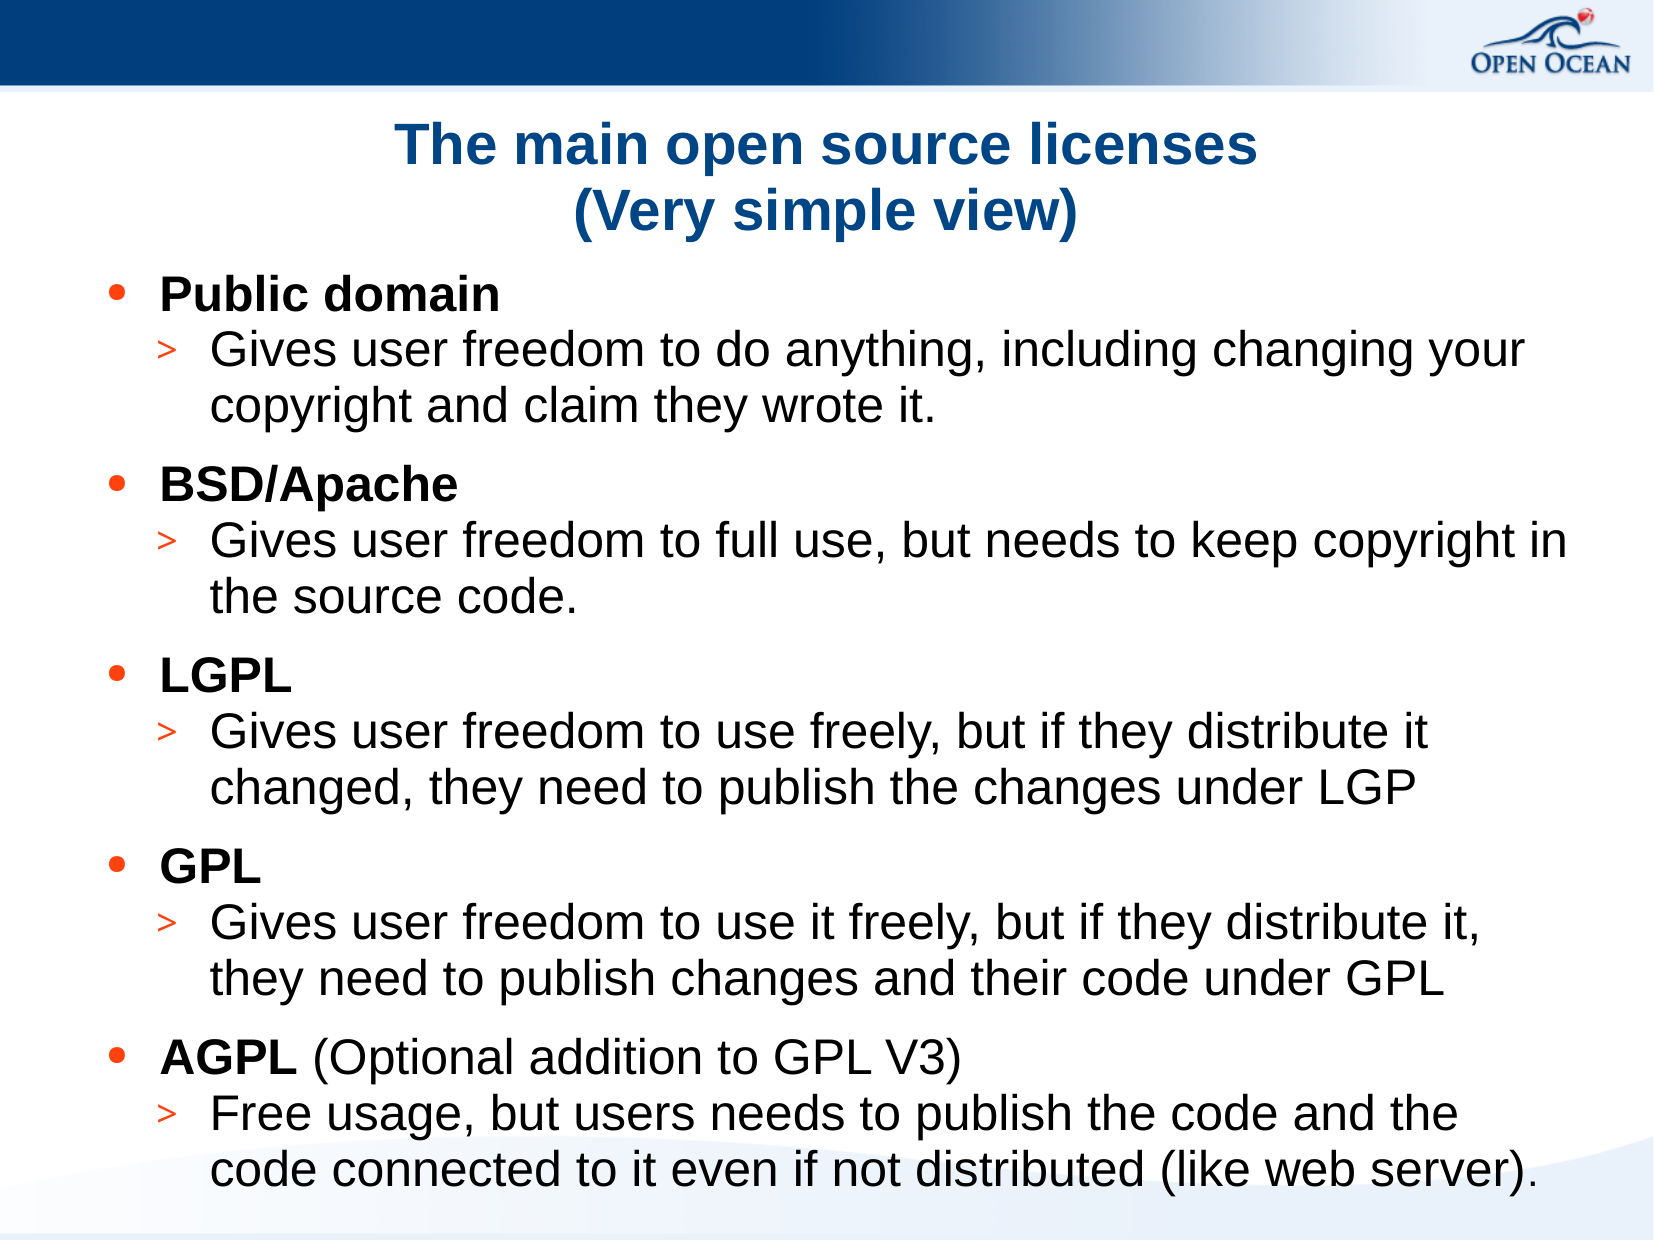

# The main open source licenses (Very simple view)
Public domain
Gives user freedom to do anything, including changing your copyright and claim they wrote it.
BSD/Apache
Gives user freedom to full use, but needs to keep copyright in the source code.
LGPL
Gives user freedom to use freely, but if they distribute it changed, they need to publish the changes under LGP
GPL
Gives user freedom to use it freely, but if they distribute it, they need to publish changes and their code under GPL
AGPL (Optional addition to GPL V3)
Free usage, but users needs to publish the code and the code connected to it even if not distributed (like web server).